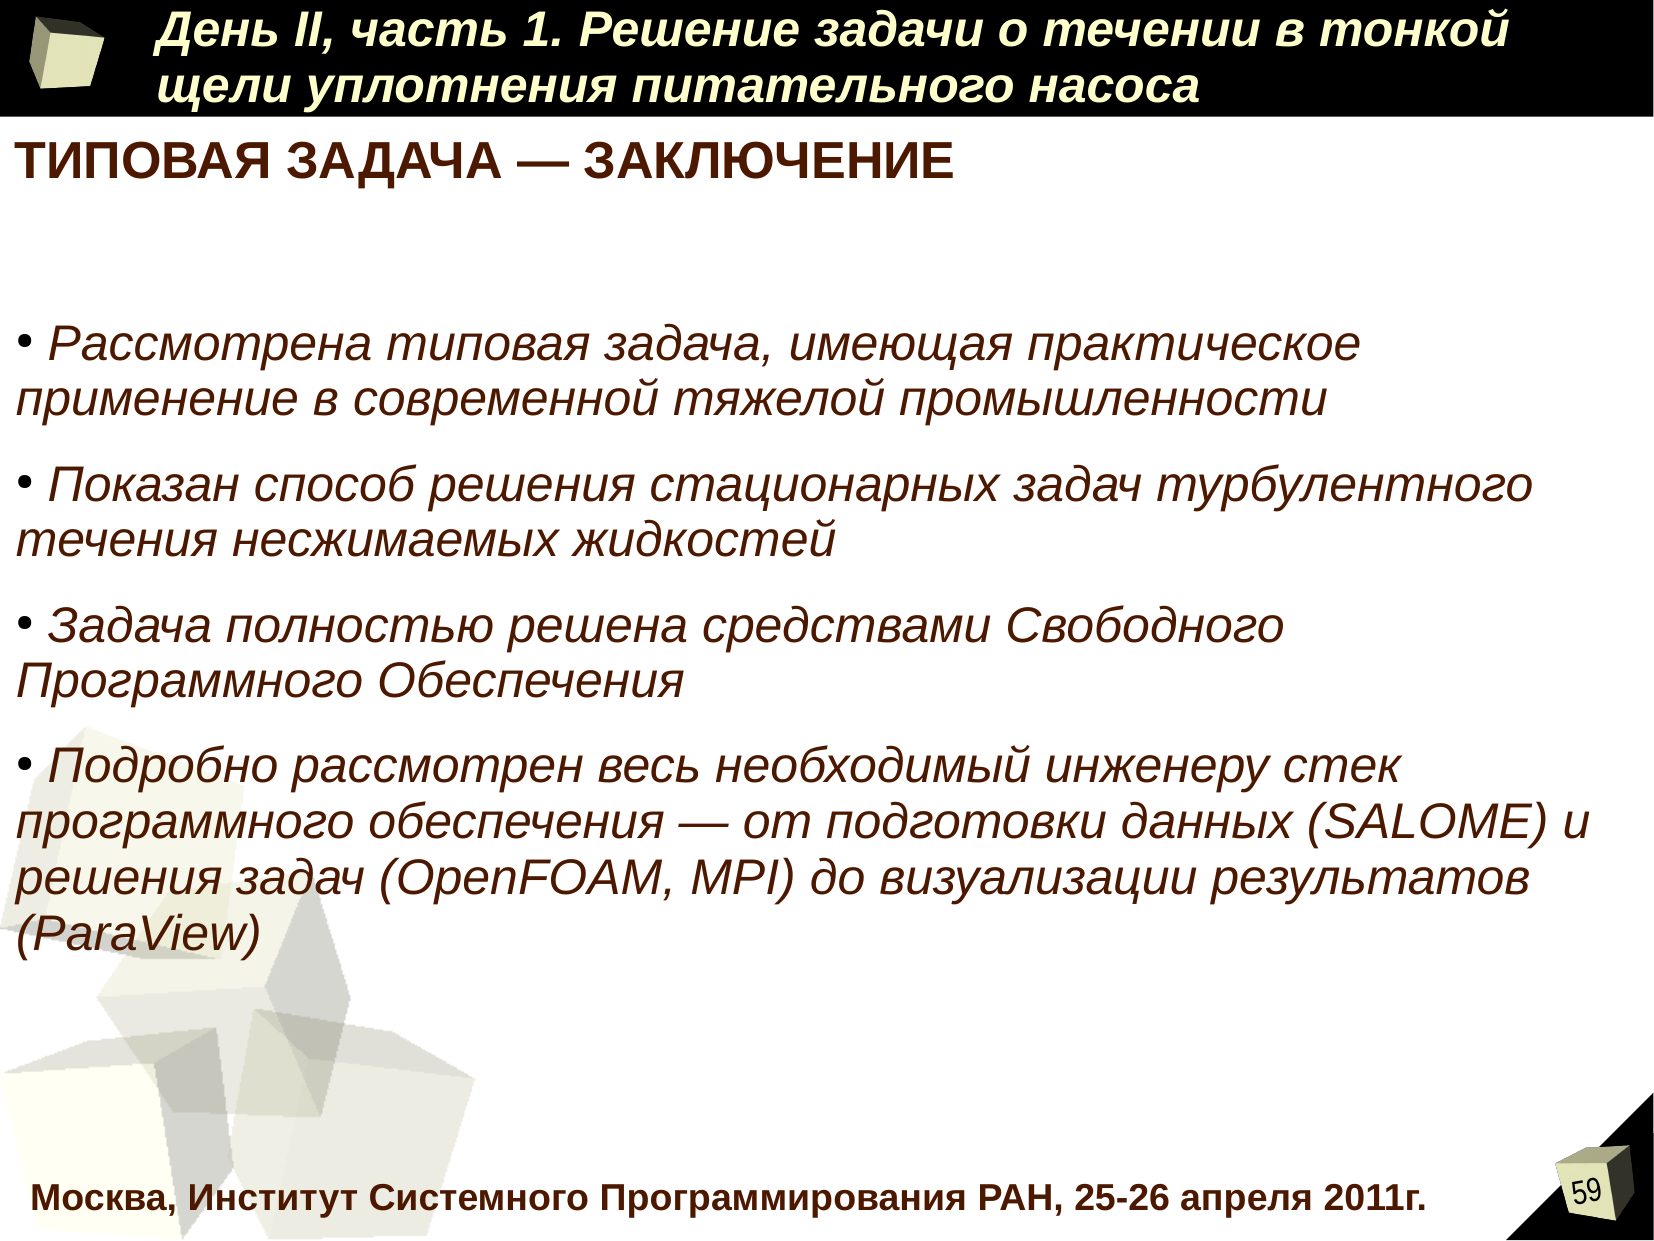

ТИПОВАЯ ЗАДАЧА — ЗАКЛЮЧЕНИЕ
 Рассмотрена типовая задача, имеющая практическое применение в современной тяжелой промышленности
 Показан способ решения стационарных задач турбулентного течения несжимаемых жидкостей
 Задача полностью решена средствами Свободного Программного Обеспечения
 Подробно рассмотрен весь необходимый инженеру стек программного обеспечения — от подготовки данных (SALOME) и решения задач (OpenFOAM, MPI) до визуализации результатов (ParaView)